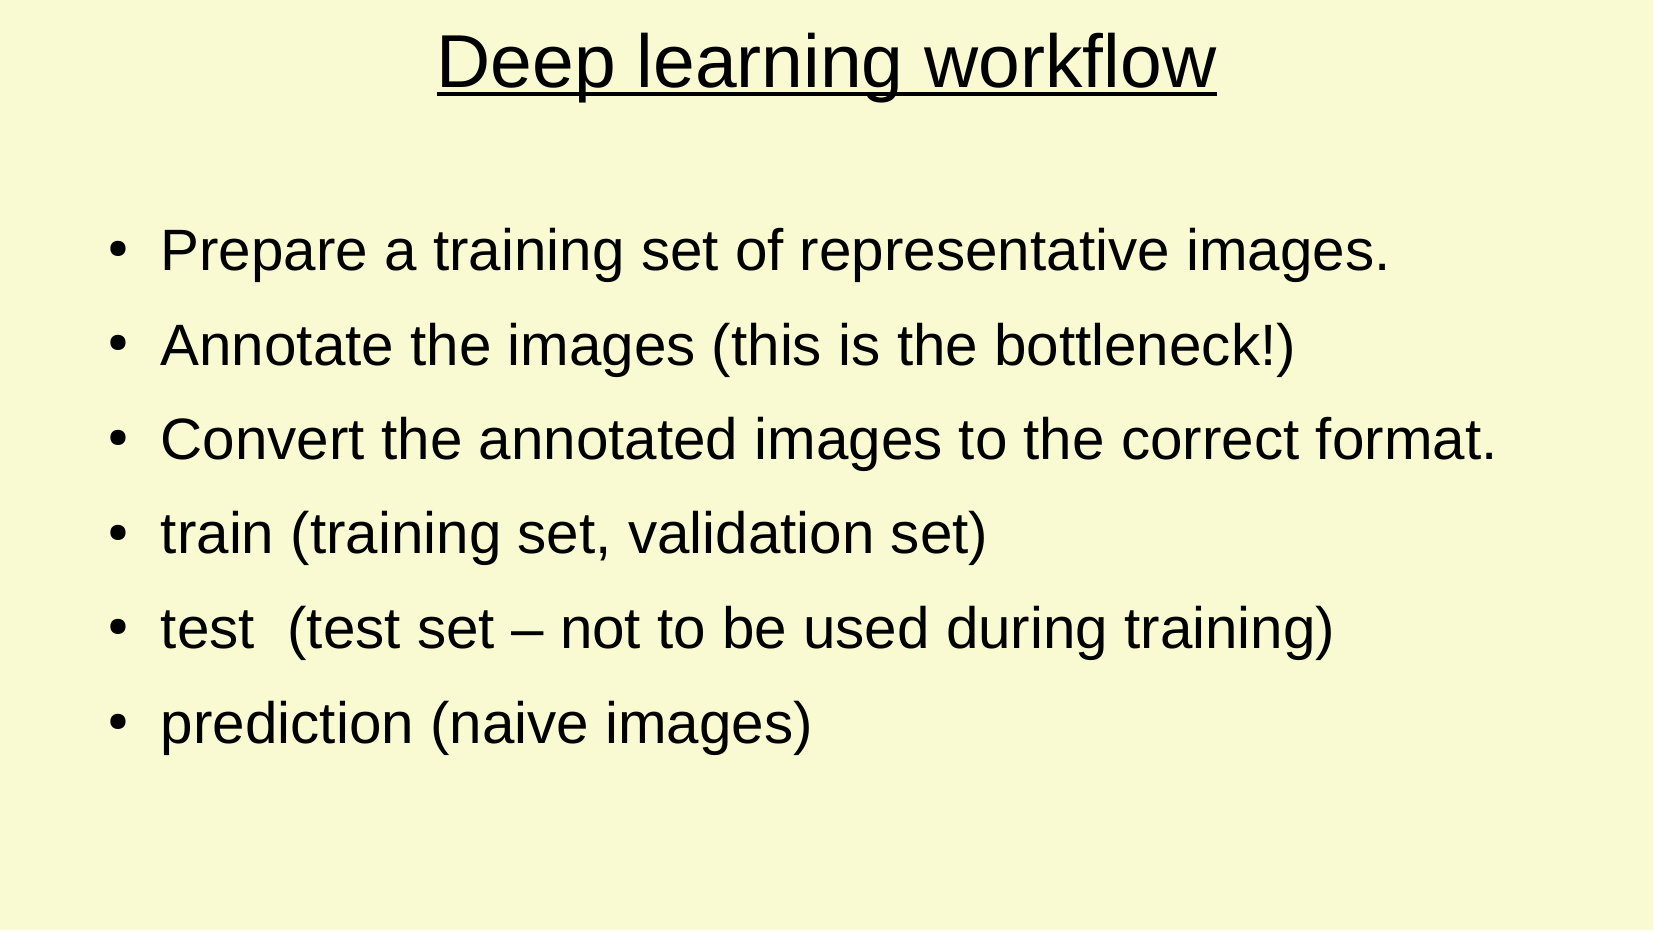

# Deep learning workflow
Prepare a training set of representative images.
Annotate the images (this is the bottleneck!)
Convert the annotated images to the correct format.
train (training set, validation set)
test (test set – not to be used during training)
prediction (naive images)